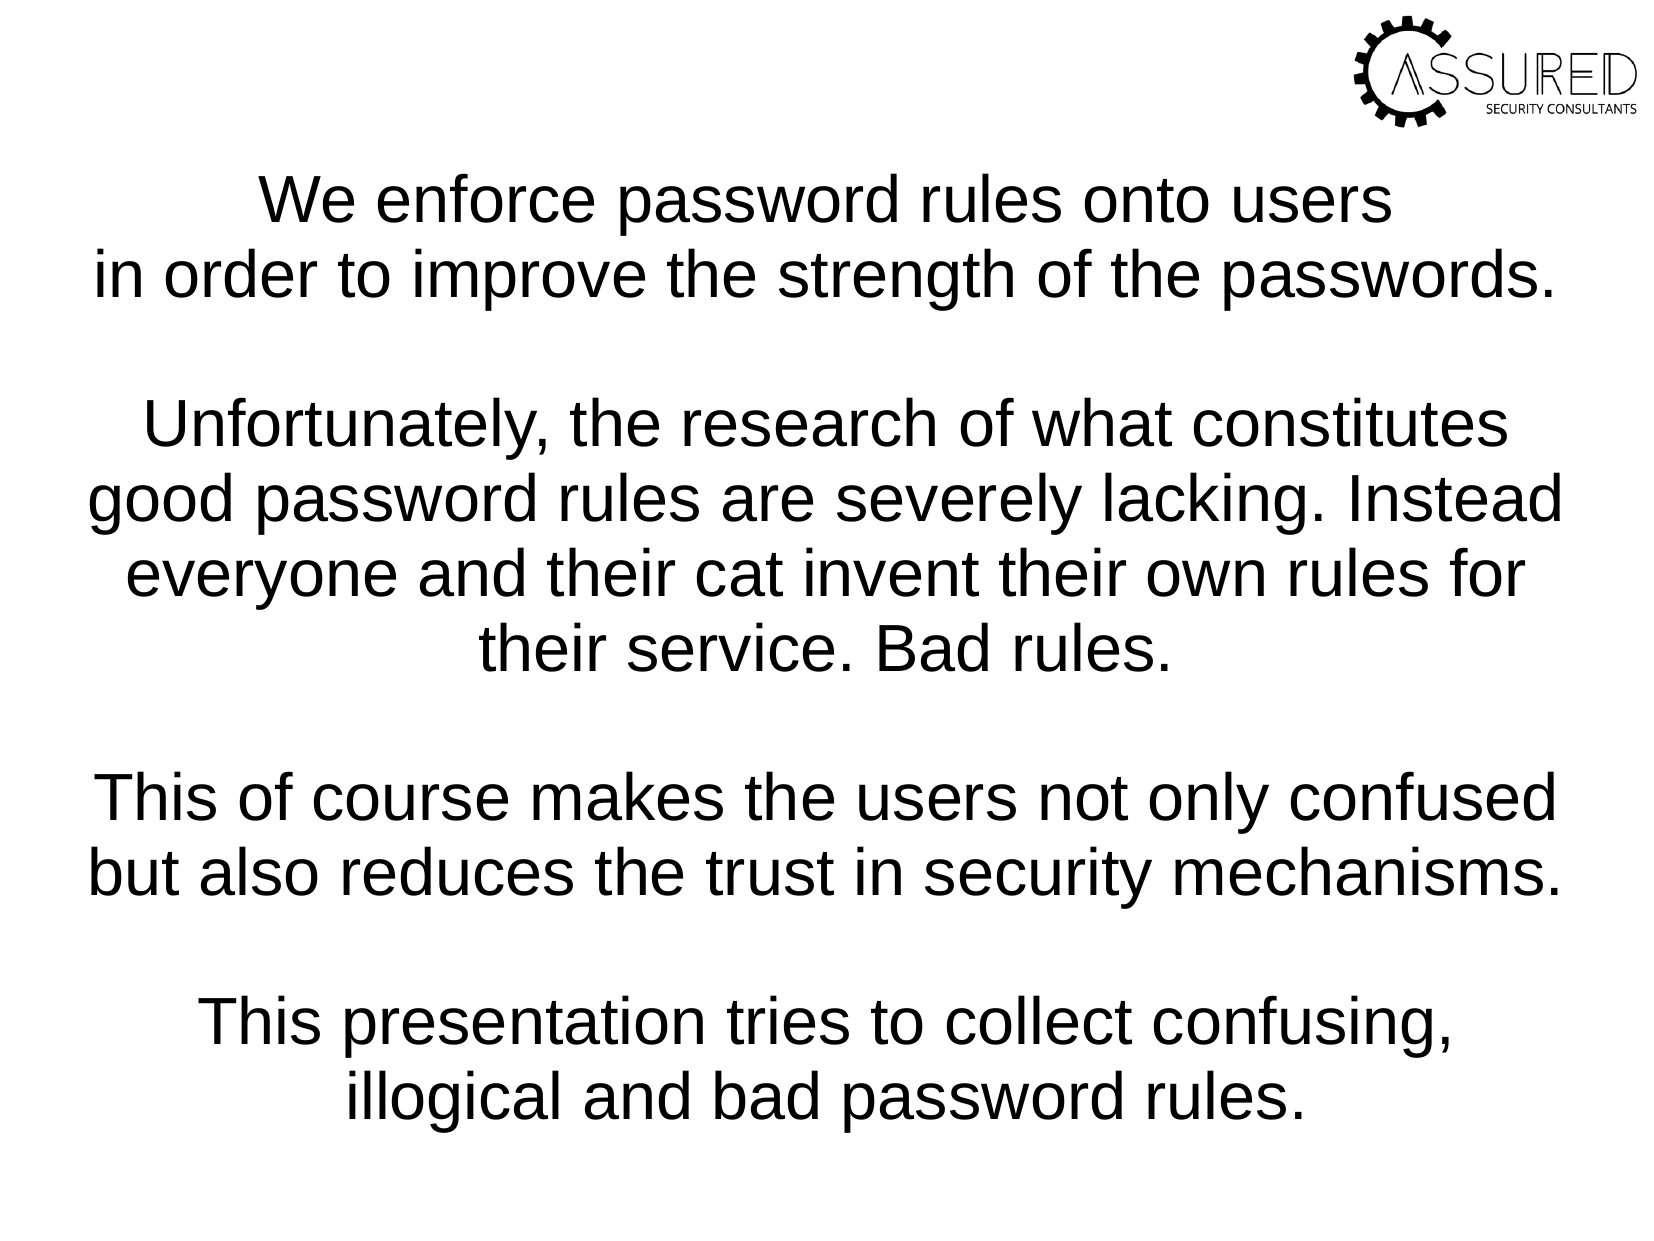

# We enforce password rules onto users in order to improve the strength of the passwords. Unfortunately, the research of what constitutes good password rules are severely lacking. Instead everyone and their cat invent their own rules for their service. Bad rules. This of course makes the users not only confused but also reduces the trust in security mechanisms. This presentation tries to collect confusing, illogical and bad password rules.